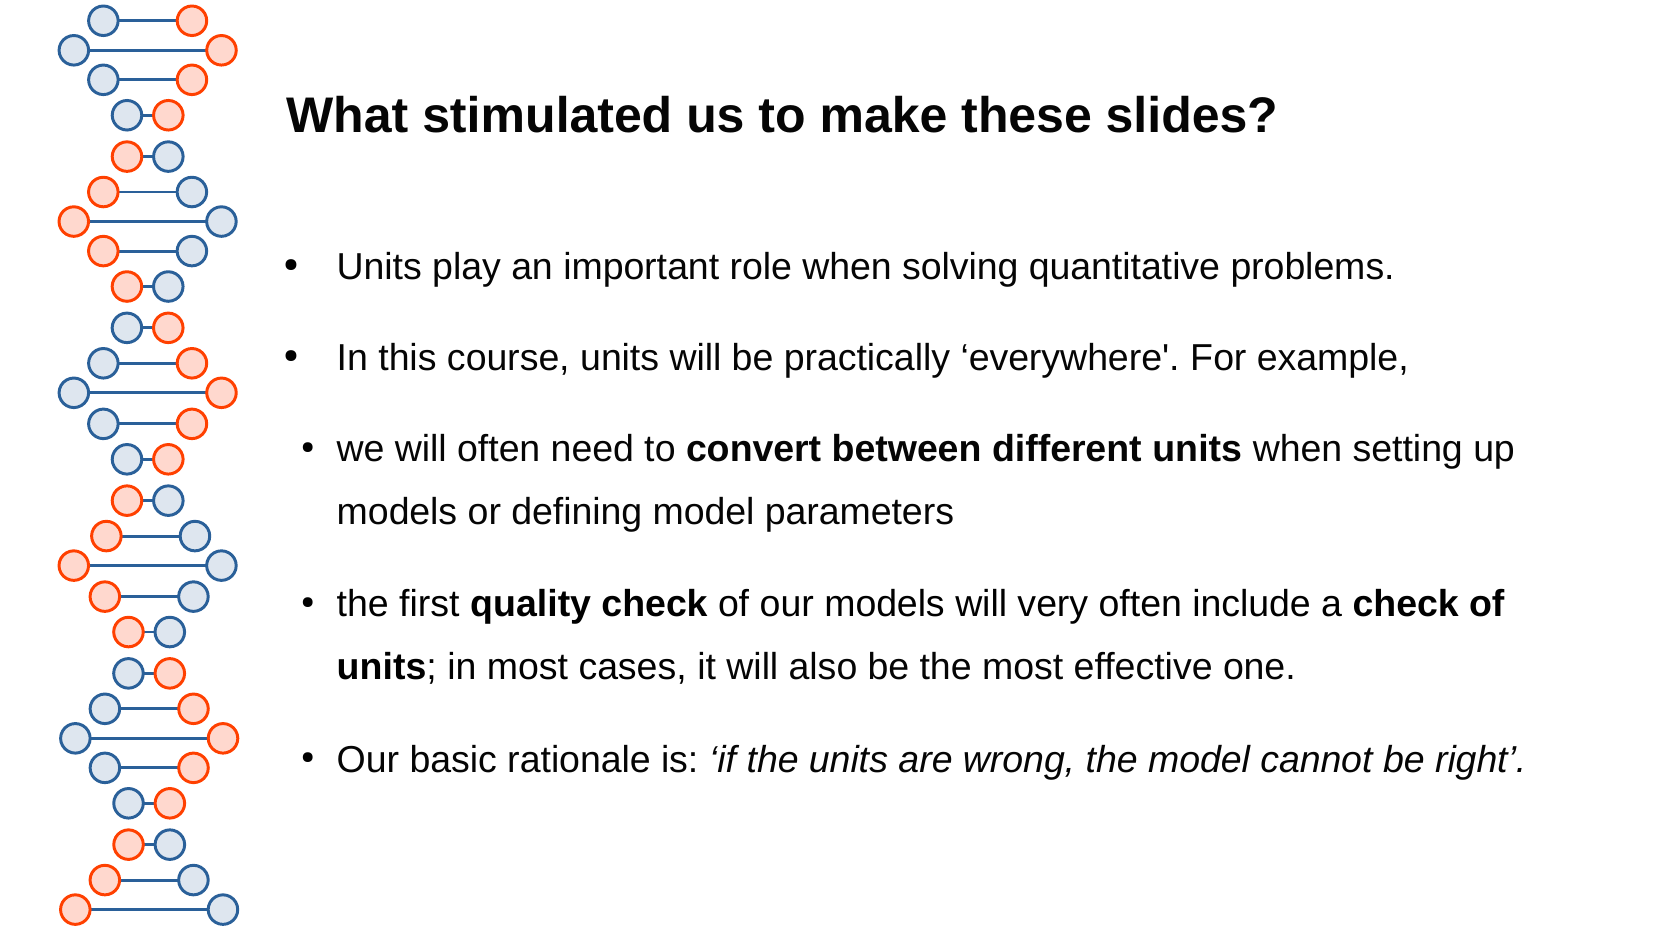

# What stimulated us to make these slides?
Units play an important role when solving quantitative problems.
In this course, units will be practically ‘everywhere'. For example,
we will often need to convert between different units when setting up models or defining model parameters
the first quality check of our models will very often include a check of units; in most cases, it will also be the most effective one.
Our basic rationale is: ‘if the units are wrong, the model cannot be right’.